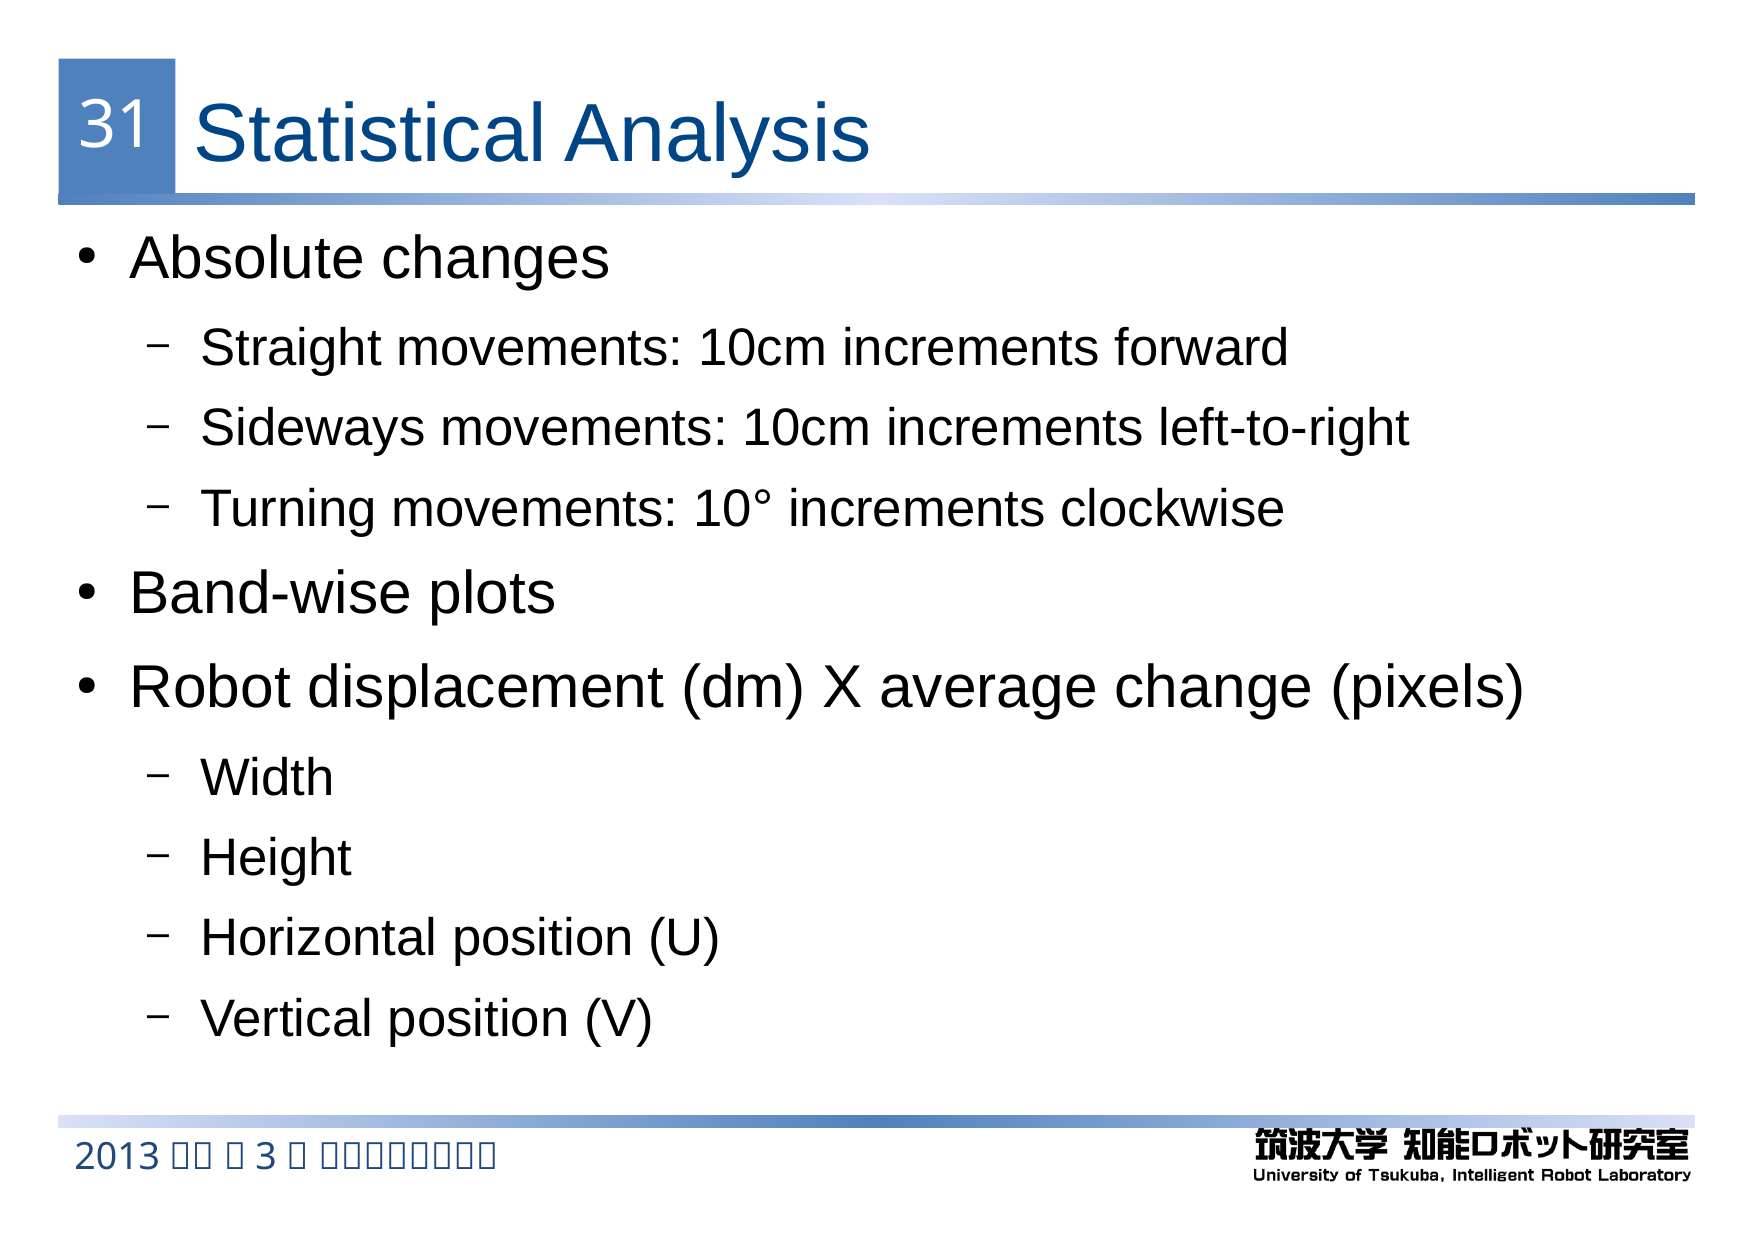

# Statistical Analysis
Absolute changes
Straight movements: 10cm increments forward
Sideways movements: 10cm increments left-to-right
Turning movements: 10° increments clockwise
Band-wise plots
Robot displacement (dm) X average change (pixels)
Width
Height
Horizontal position (U)
Vertical position (V)